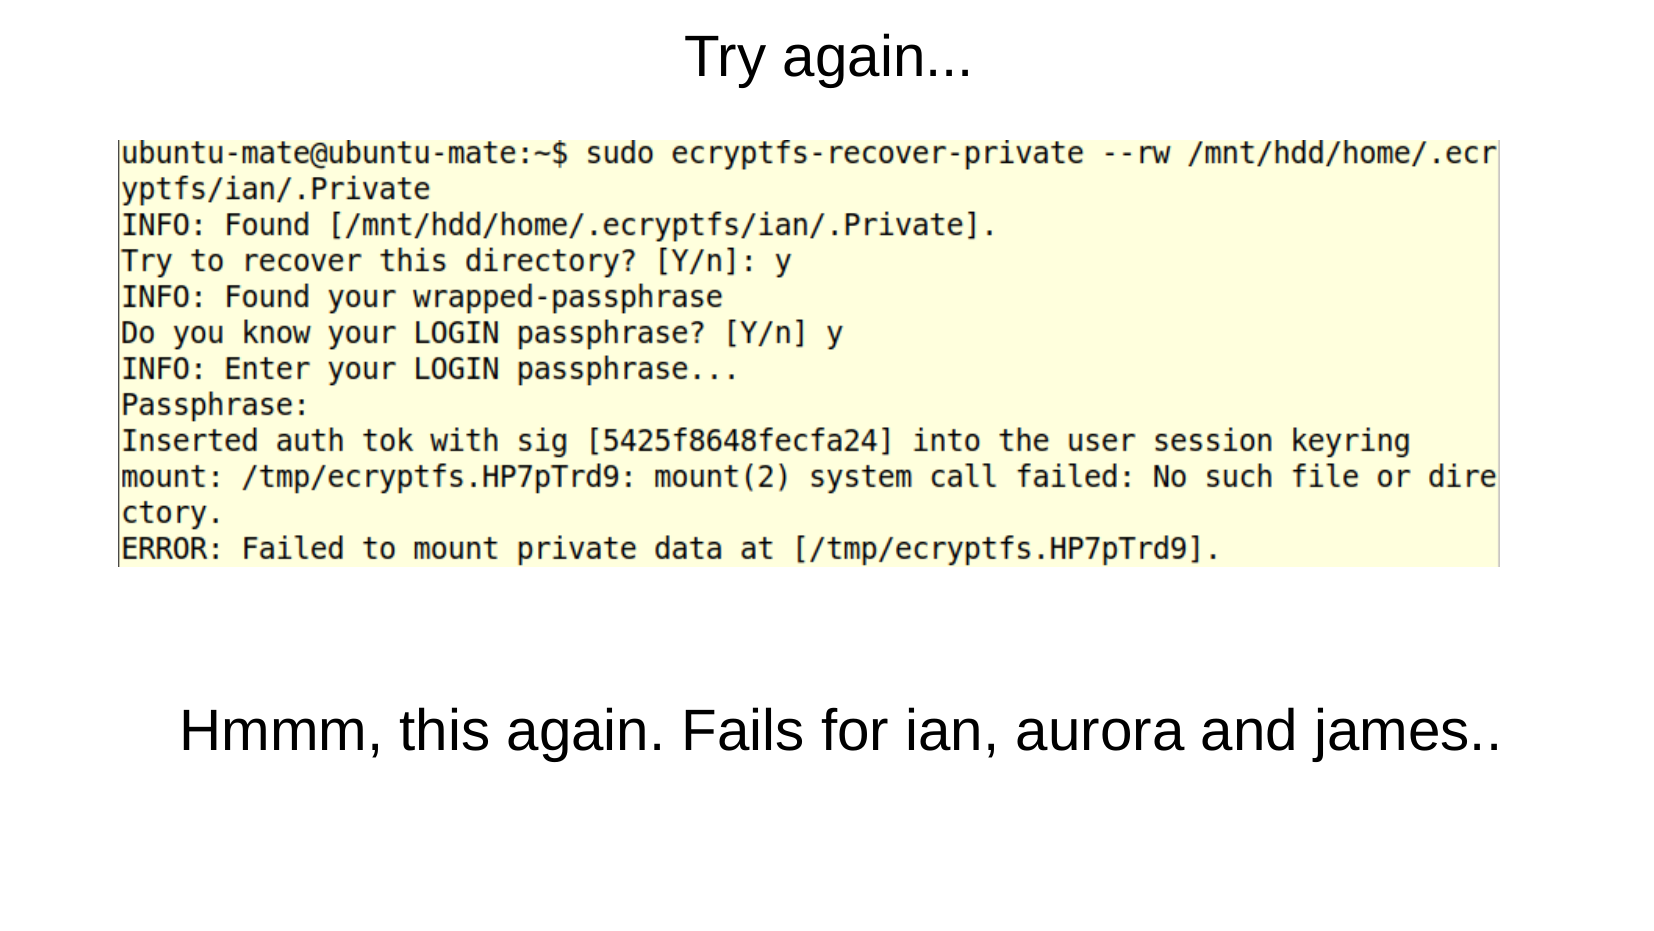

# Try again...
Hmmm, this again. Fails for ian, aurora and james..